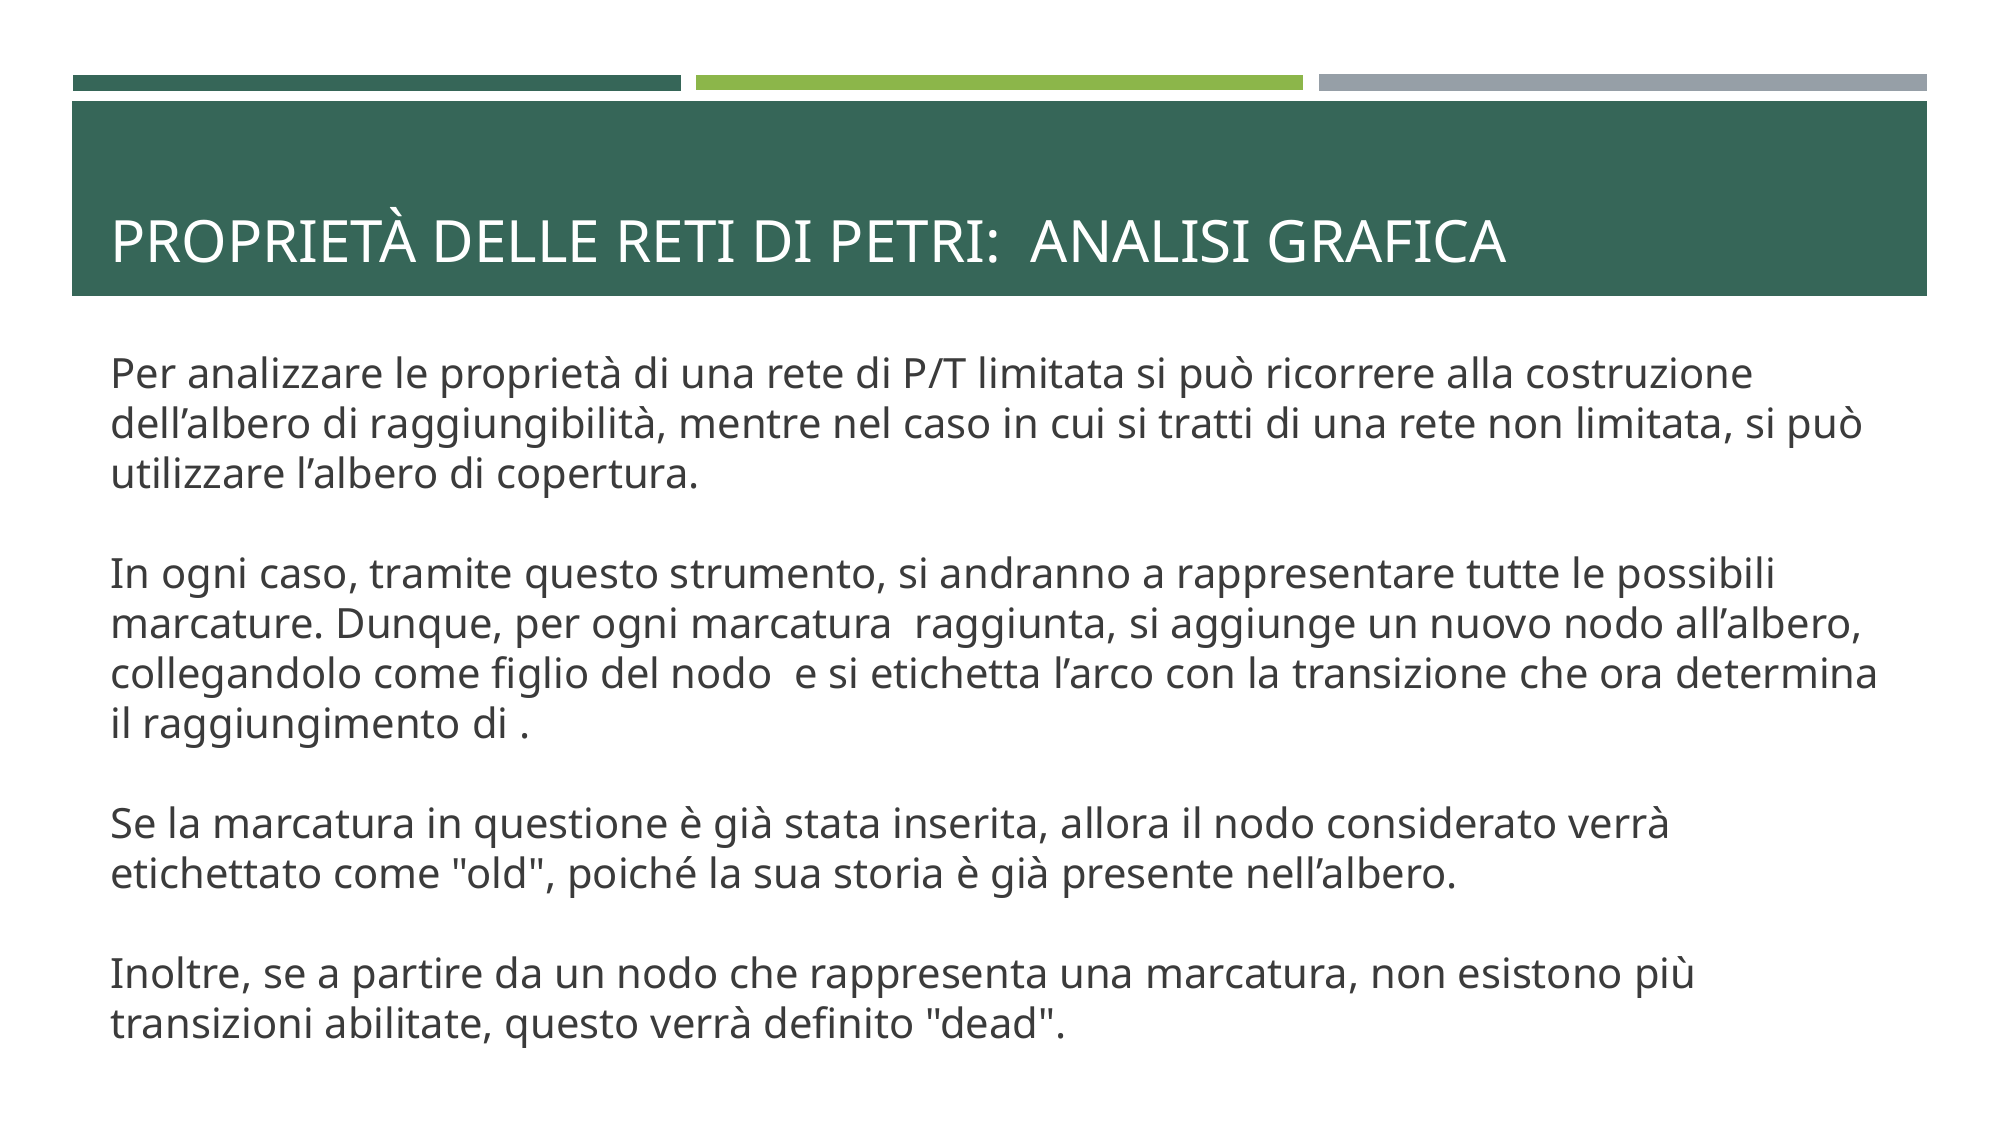

# Proprietà delle reti di petri: analisi grafica
Per analizzare le proprietà di una rete di P/T limitata si può ricorrere alla costruzione dell’albero di raggiungibilità, mentre nel caso in cui si tratti di una rete non limitata, si può utilizzare l’albero di copertura.
In ogni caso, tramite questo strumento, si andranno a rappresentare tutte le possibili marcature. Dunque, per ogni marcatura raggiunta, si aggiunge un nuovo nodo all’albero, collegandolo come figlio del nodo e si etichetta l’arco con la transizione che ora determina il raggiungimento di .
Se la marcatura in questione è già stata inserita, allora il nodo considerato verrà etichettato come "old", poiché la sua storia è già presente nell’albero.
Inoltre, se a partire da un nodo che rappresenta una marcatura, non esistono più transizioni abilitate, questo verrà definito "dead".